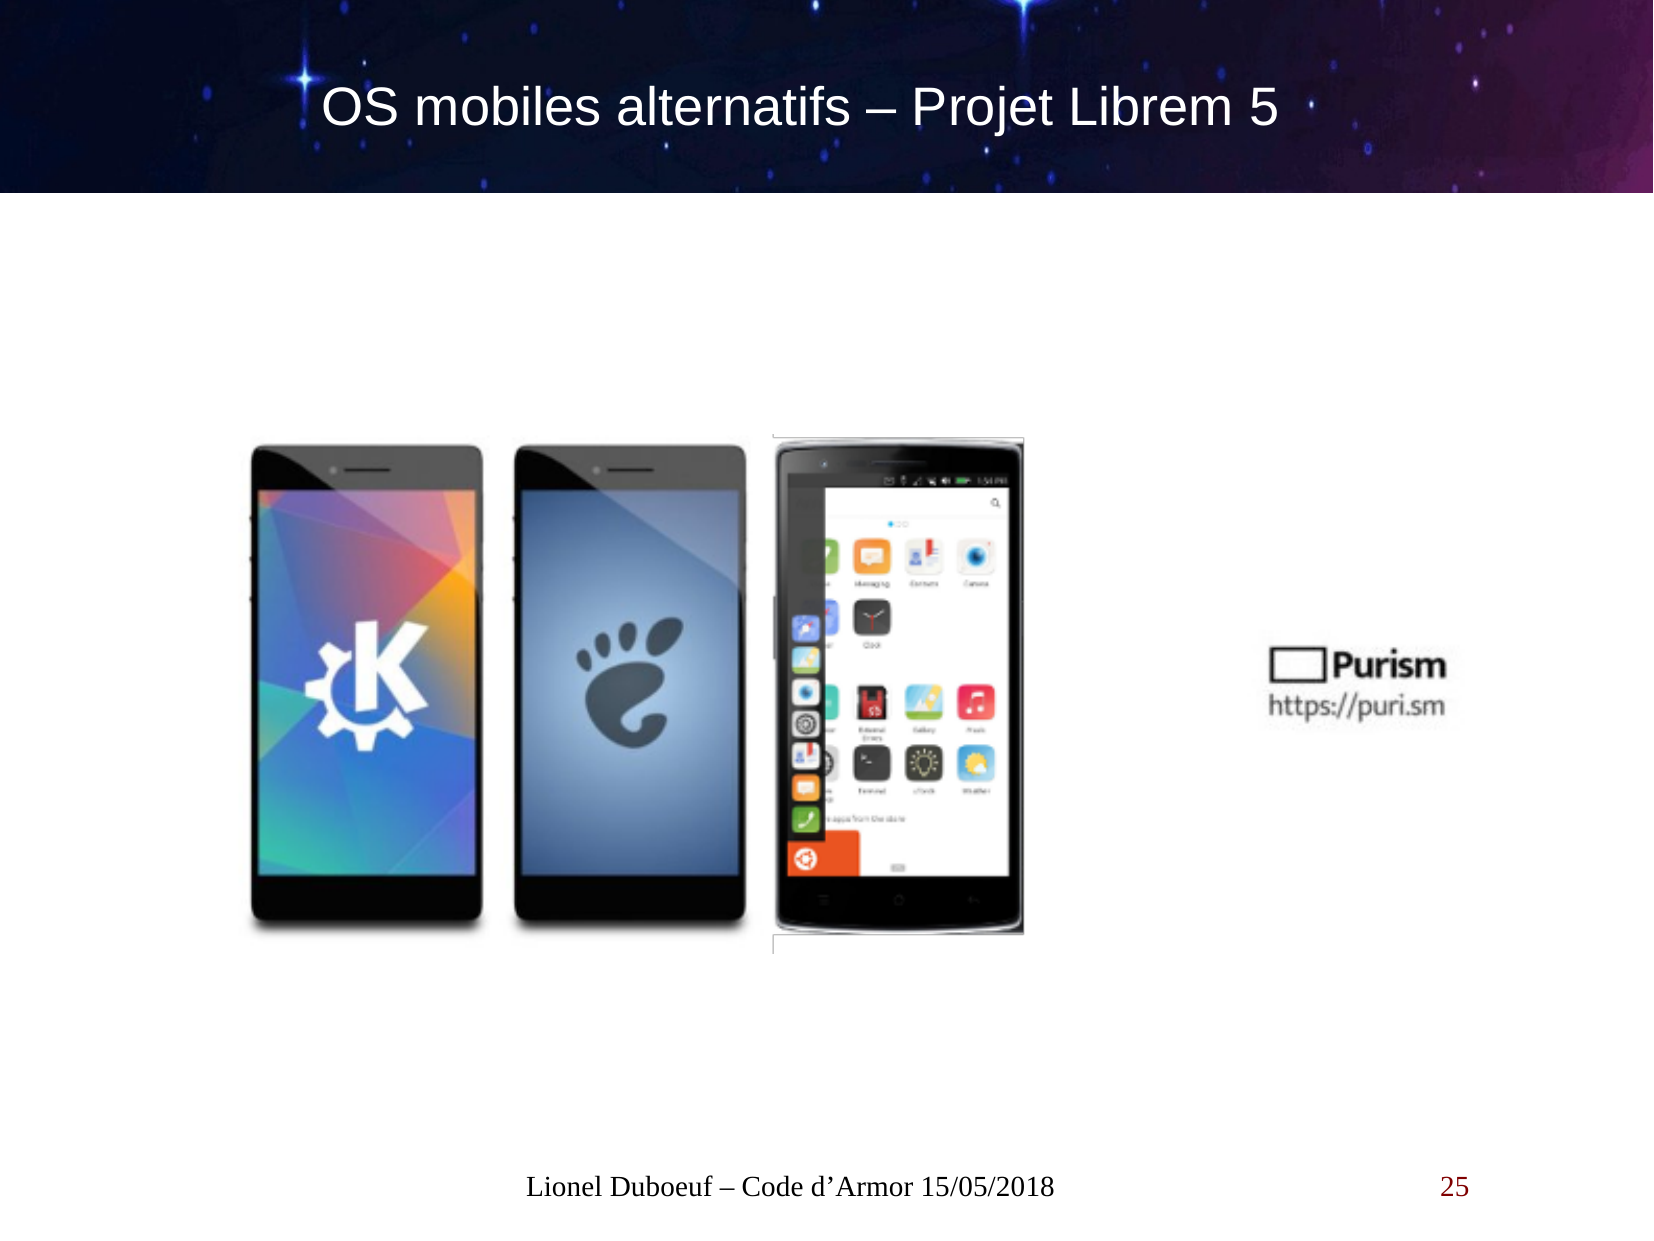

# OS mobiles alternatifs – Projet Librem 5
25